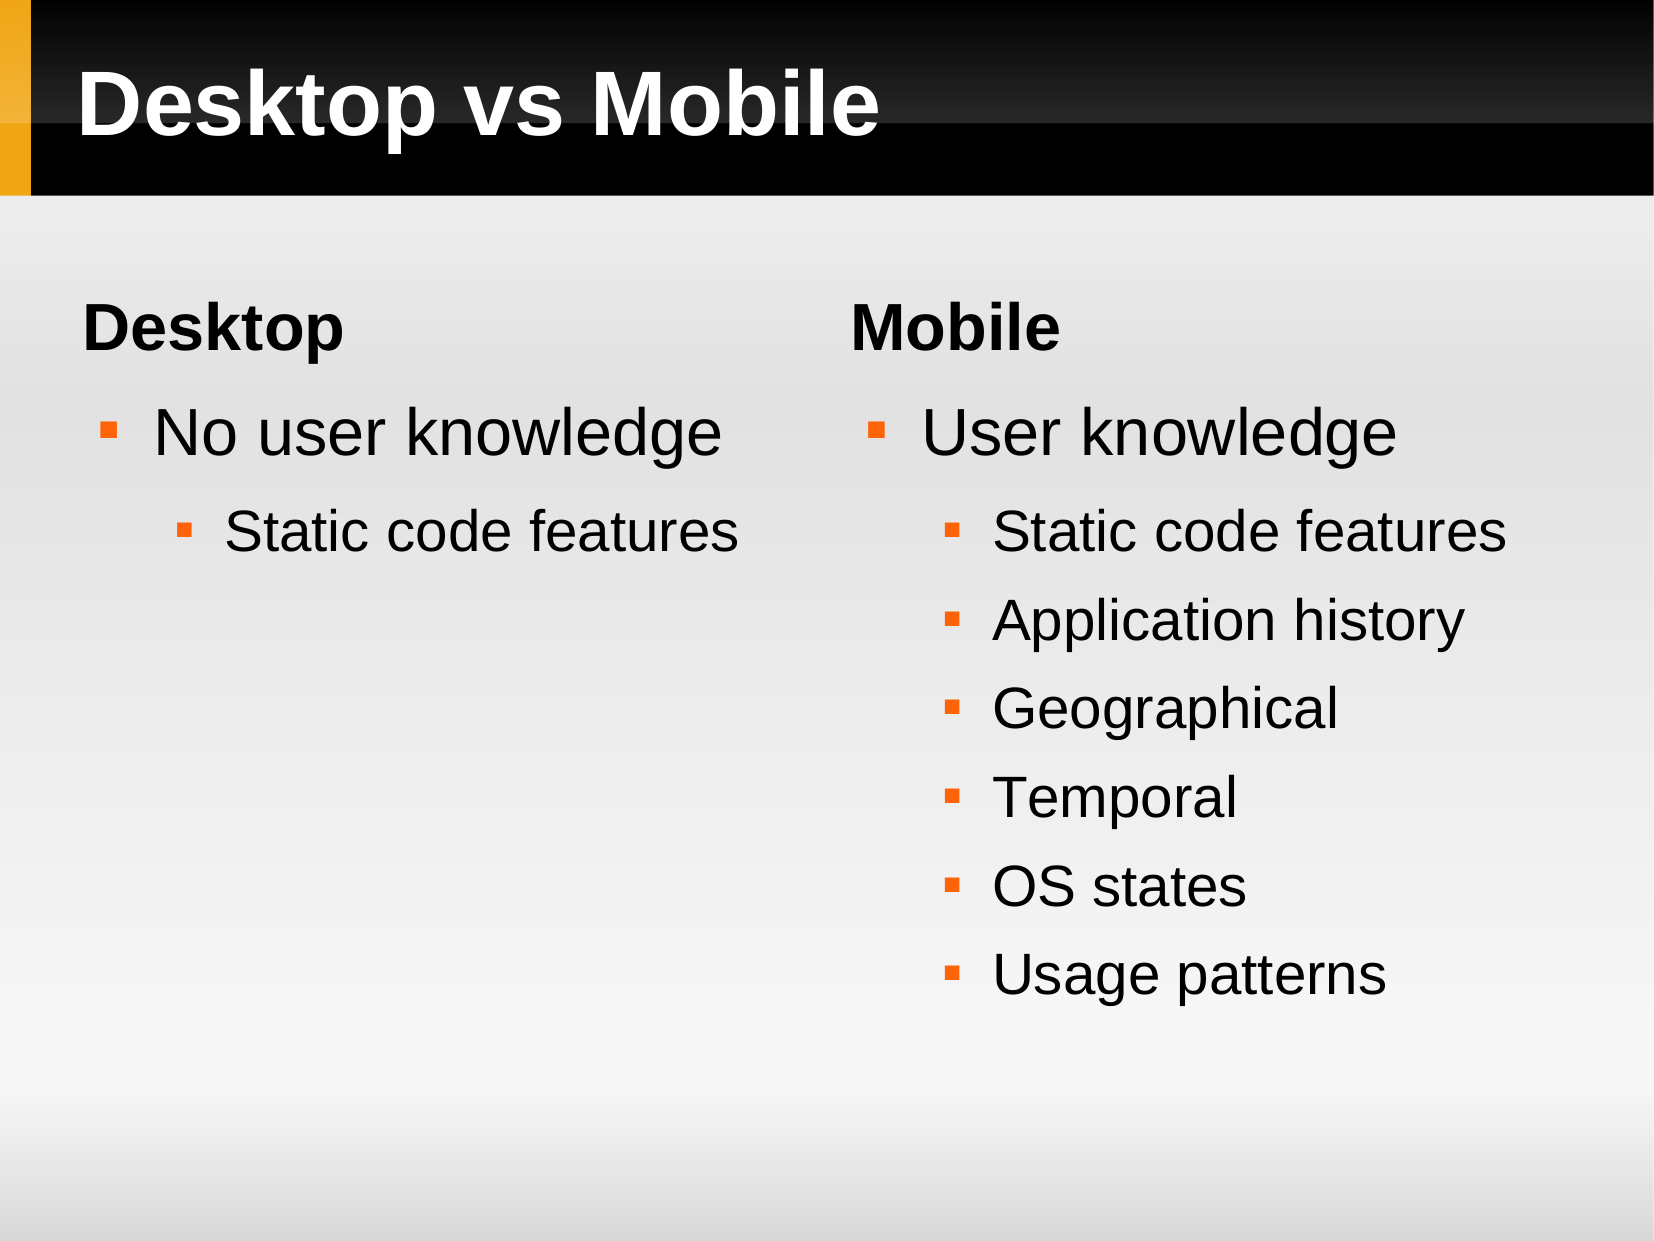

# Desktop vs Mobile
Desktop
No user knowledge
Static code features
Mobile
User knowledge
Static code features
Application history
Geographical
Temporal
OS states
Usage patterns